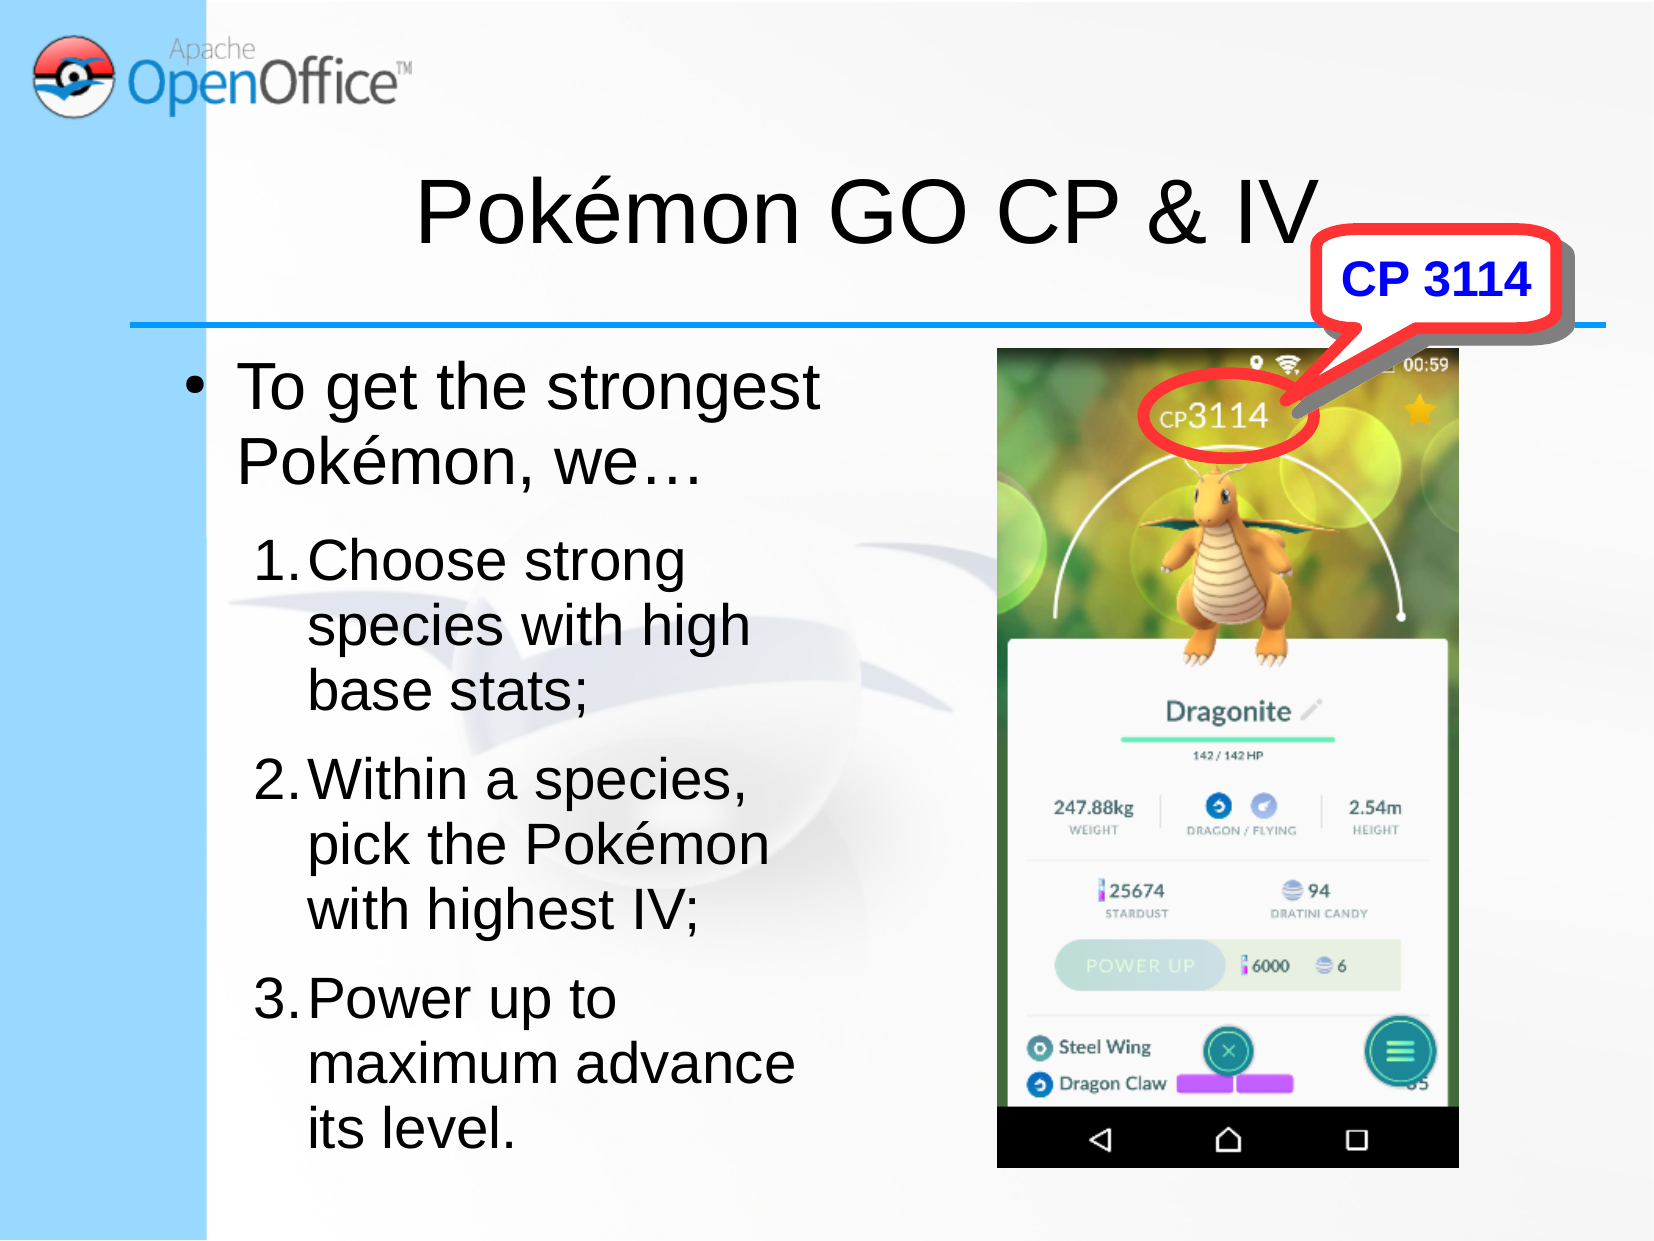

# Pokémon GO CP & IV
CP 3114
To get the strongest Pokémon, we…
Choose strong species with high base stats;
Within a species, pick the Pokémon with highest IV;
Power up to maximum advance its level.